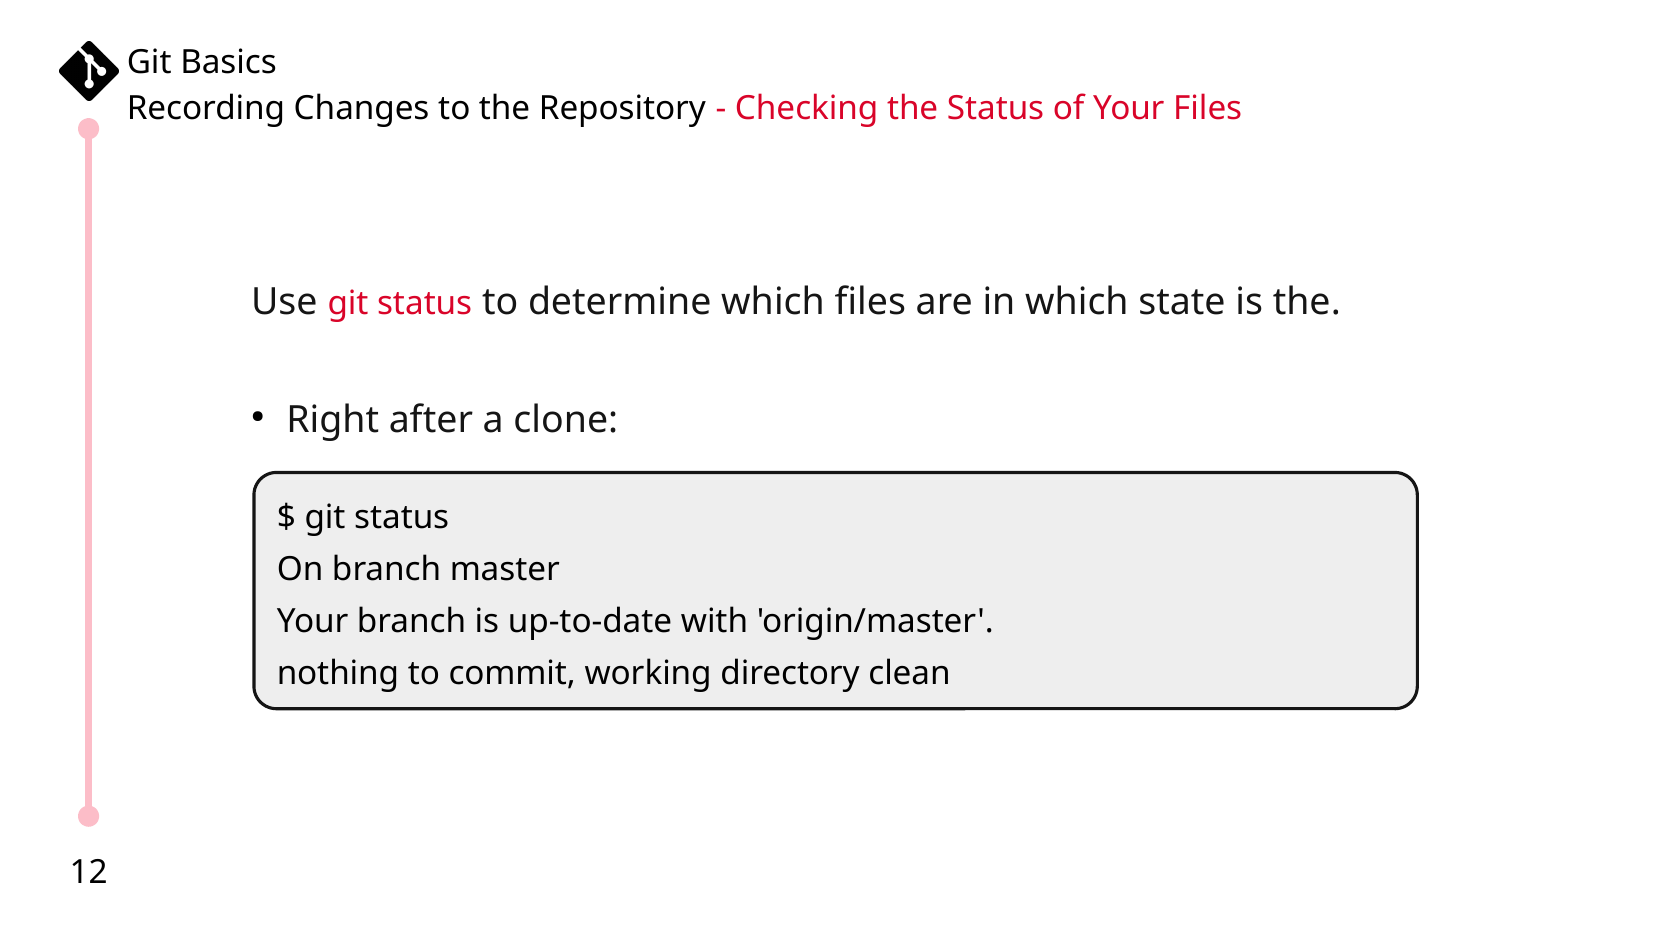

Git Basics
Recording Changes to the Repository - Checking the Status of Your Files
Use git status to determine which files are in which state is the.
Right after a clone:
$ git status
On branch master
Your branch is up-to-date with 'origin/master'.
nothing to commit, working directory clean
12